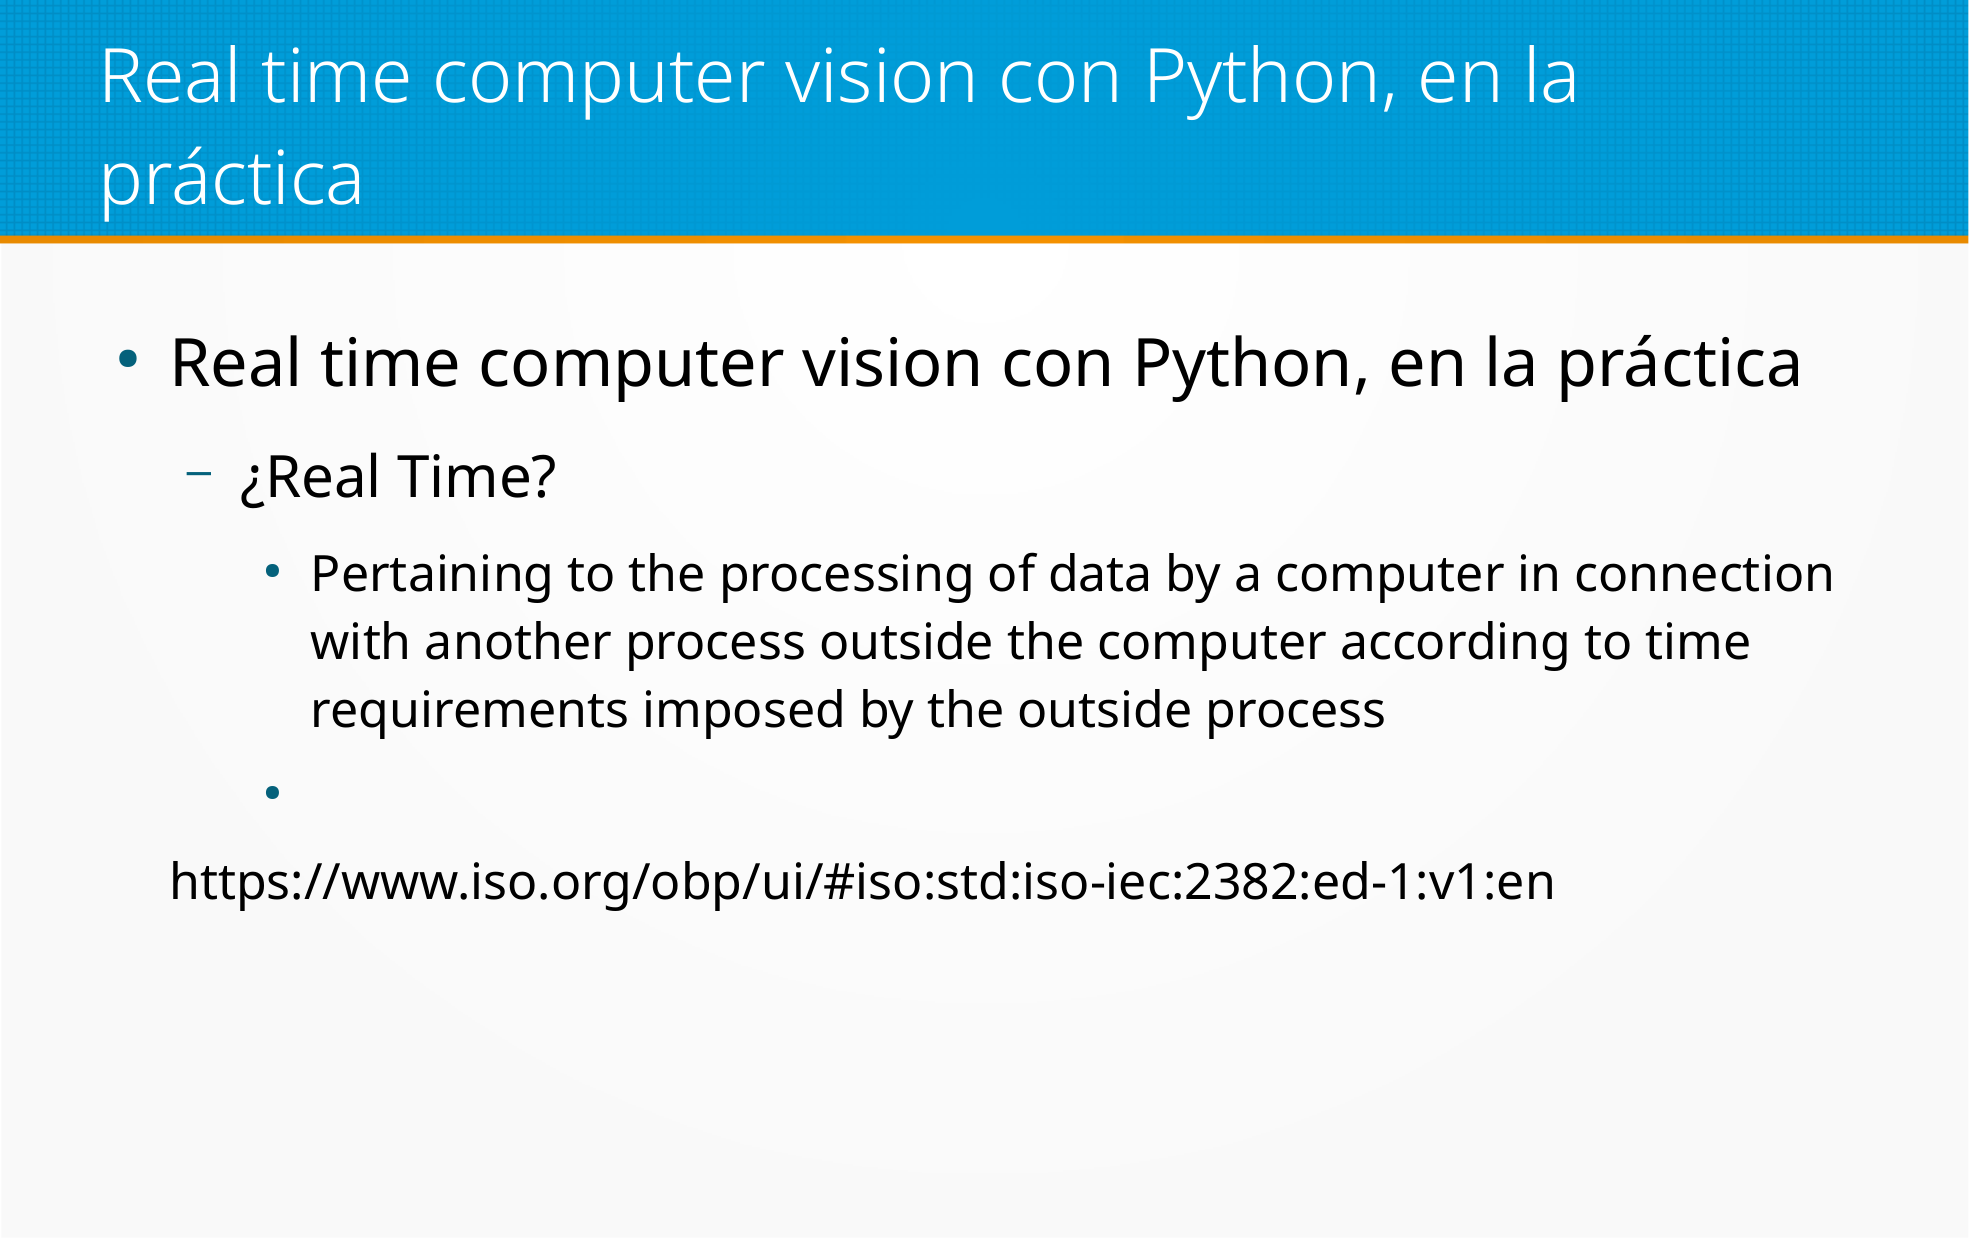

# Real time computer vision con Python, en la práctica
Real time computer vision con Python, en la práctica
¿Real Time?
Pertaining to the processing of data by a computer in connection with another process outside the computer according to time requirements imposed by the outside process
https://www.iso.org/obp/ui/#iso:std:iso-iec:2382:ed-1:v1:en